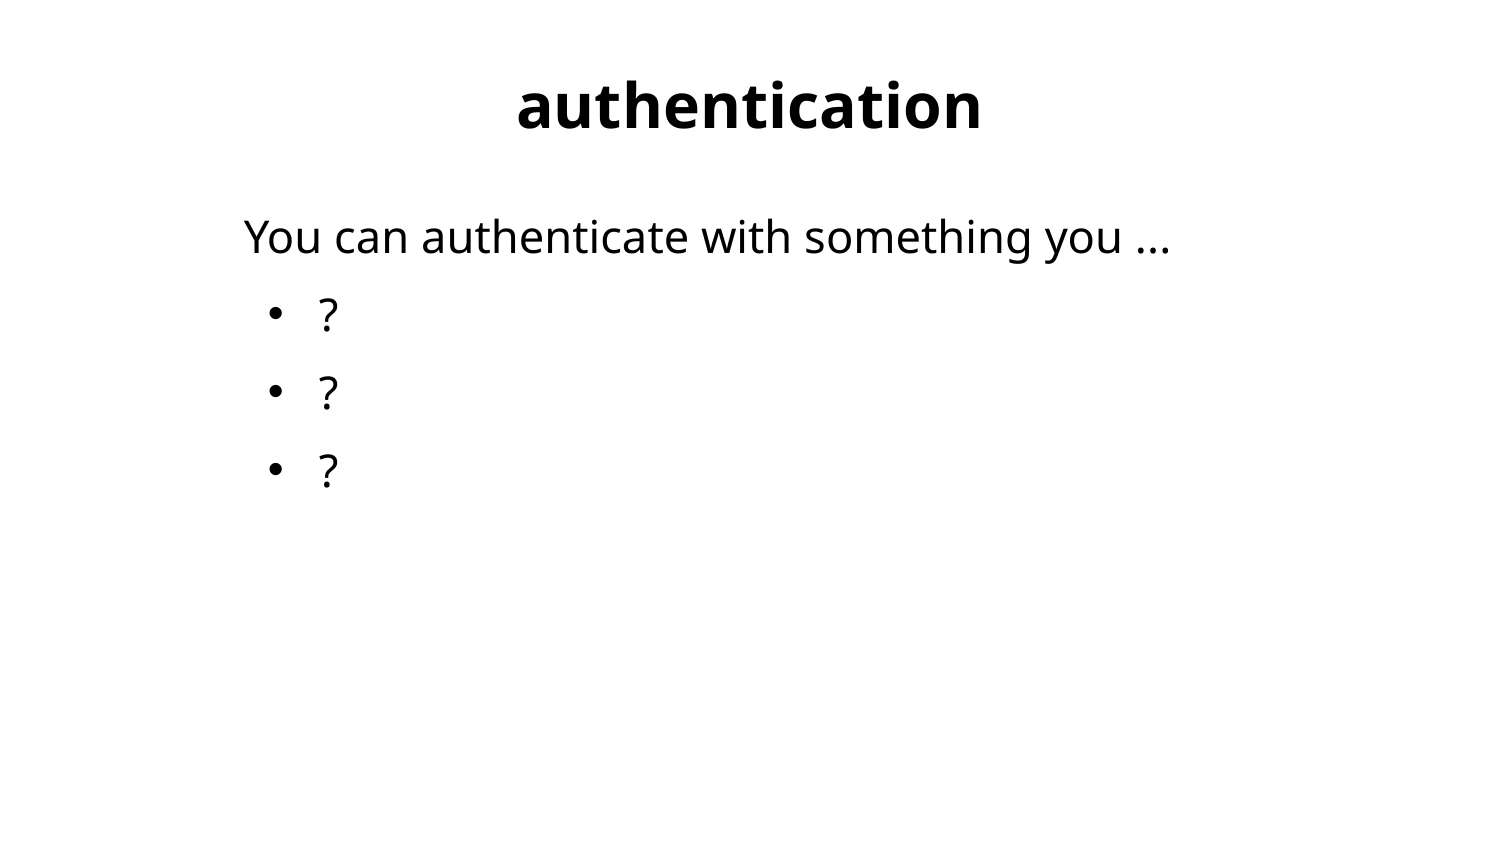

authentication
You can authenticate with something you ...
?
?
?